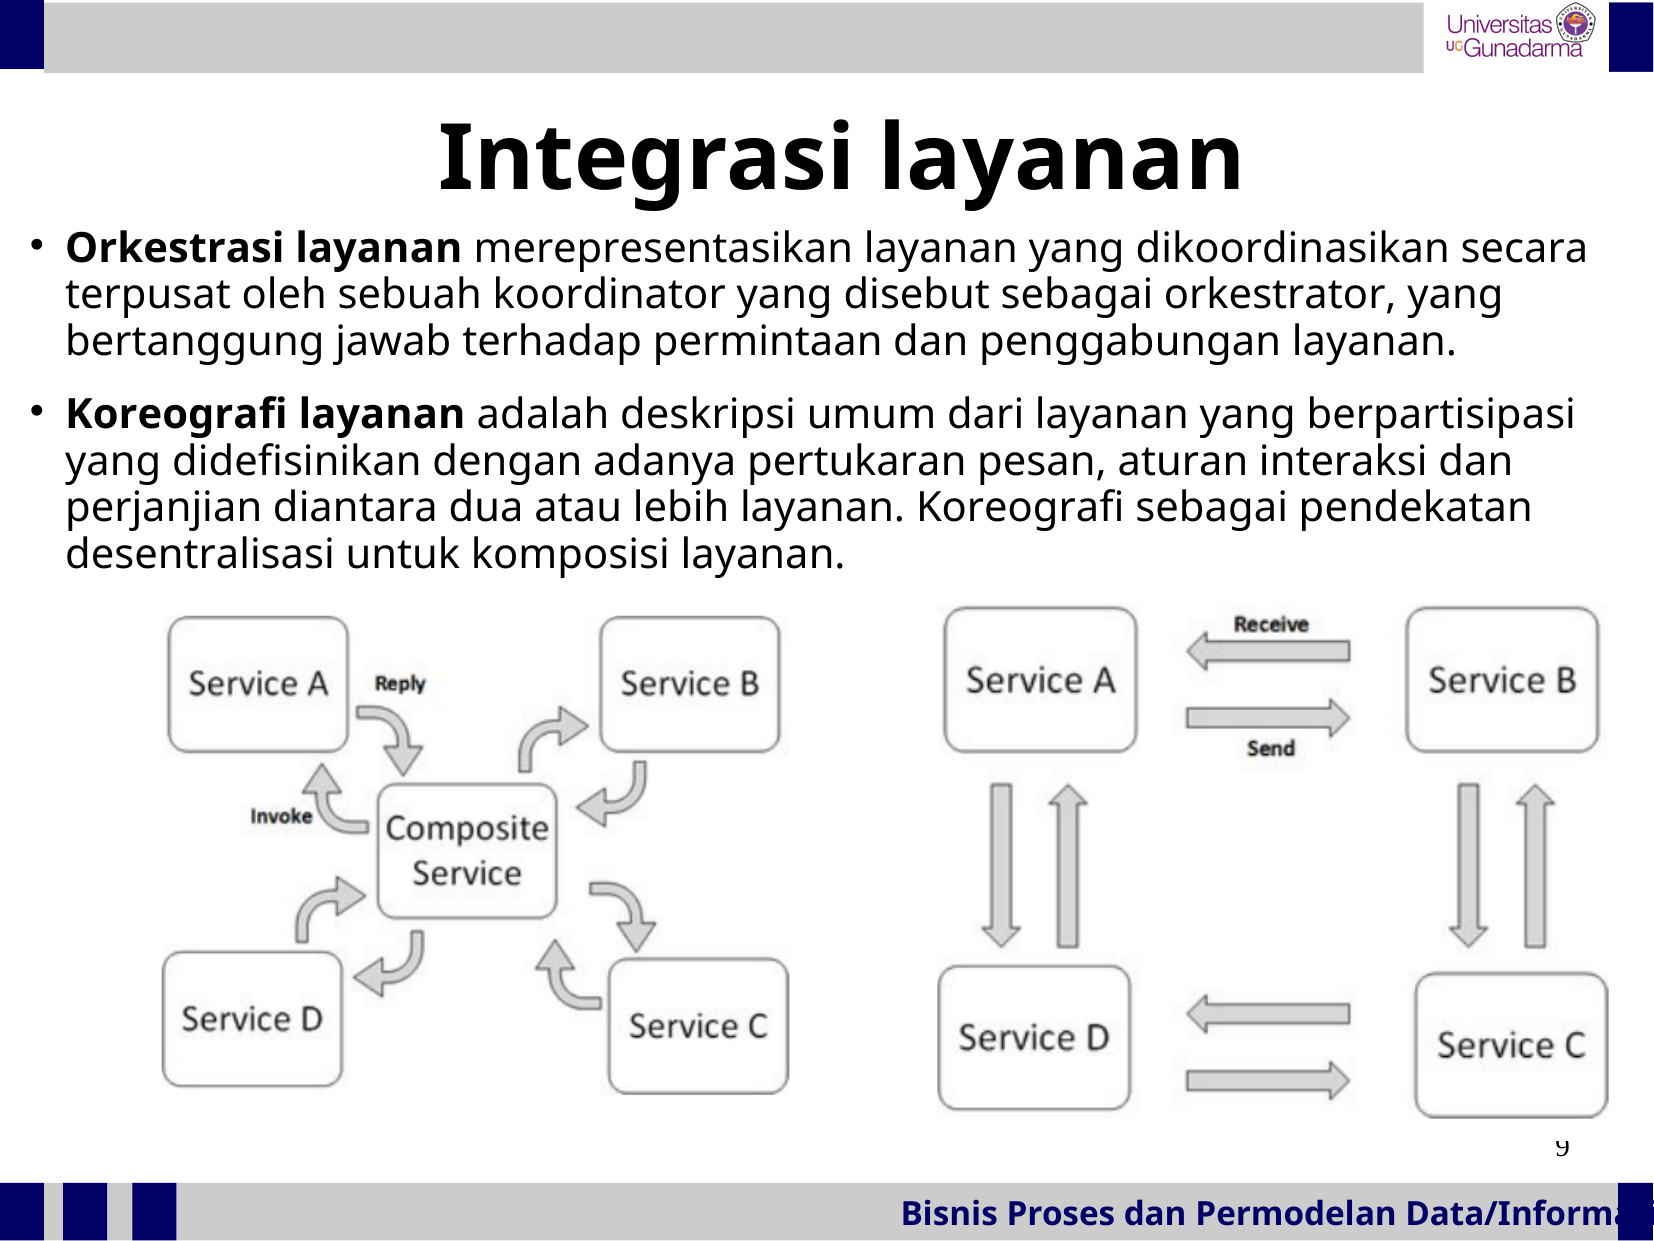

# Integrasi layanan
Orkestrasi layanan merepresentasikan layanan yang dikoordinasikan secara terpusat oleh sebuah koordinator yang disebut sebagai orkestrator, yang bertanggung jawab terhadap permintaan dan penggabungan layanan.
Koreografi layanan adalah deskripsi umum dari layanan yang berpartisipasi yang didefisinikan dengan adanya pertukaran pesan, aturan interaksi dan perjanjian diantara dua atau lebih layanan. Koreografi sebagai pendekatan desentralisasi untuk komposisi layanan.
9